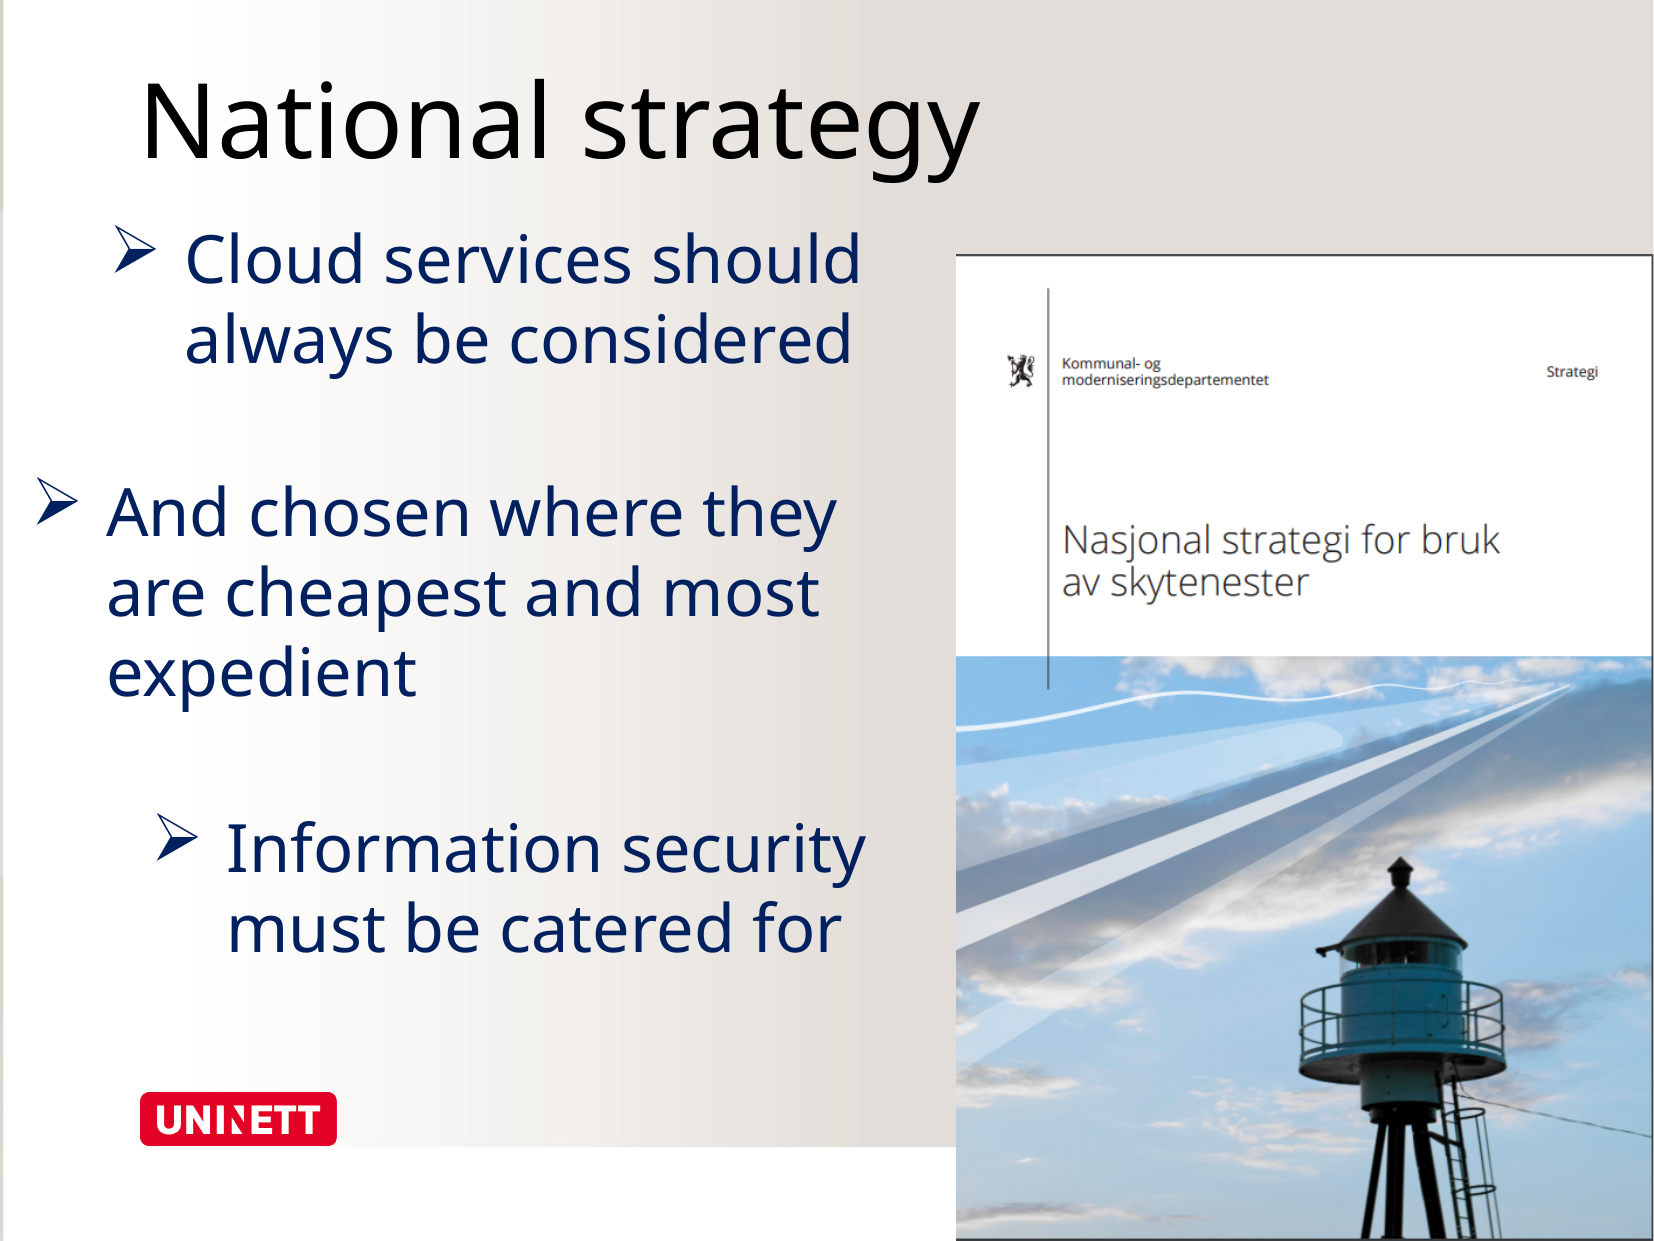

# National strategy
Cloud services should always be considered
And chosen where they are cheapest and most expedient
Information security must be catered for